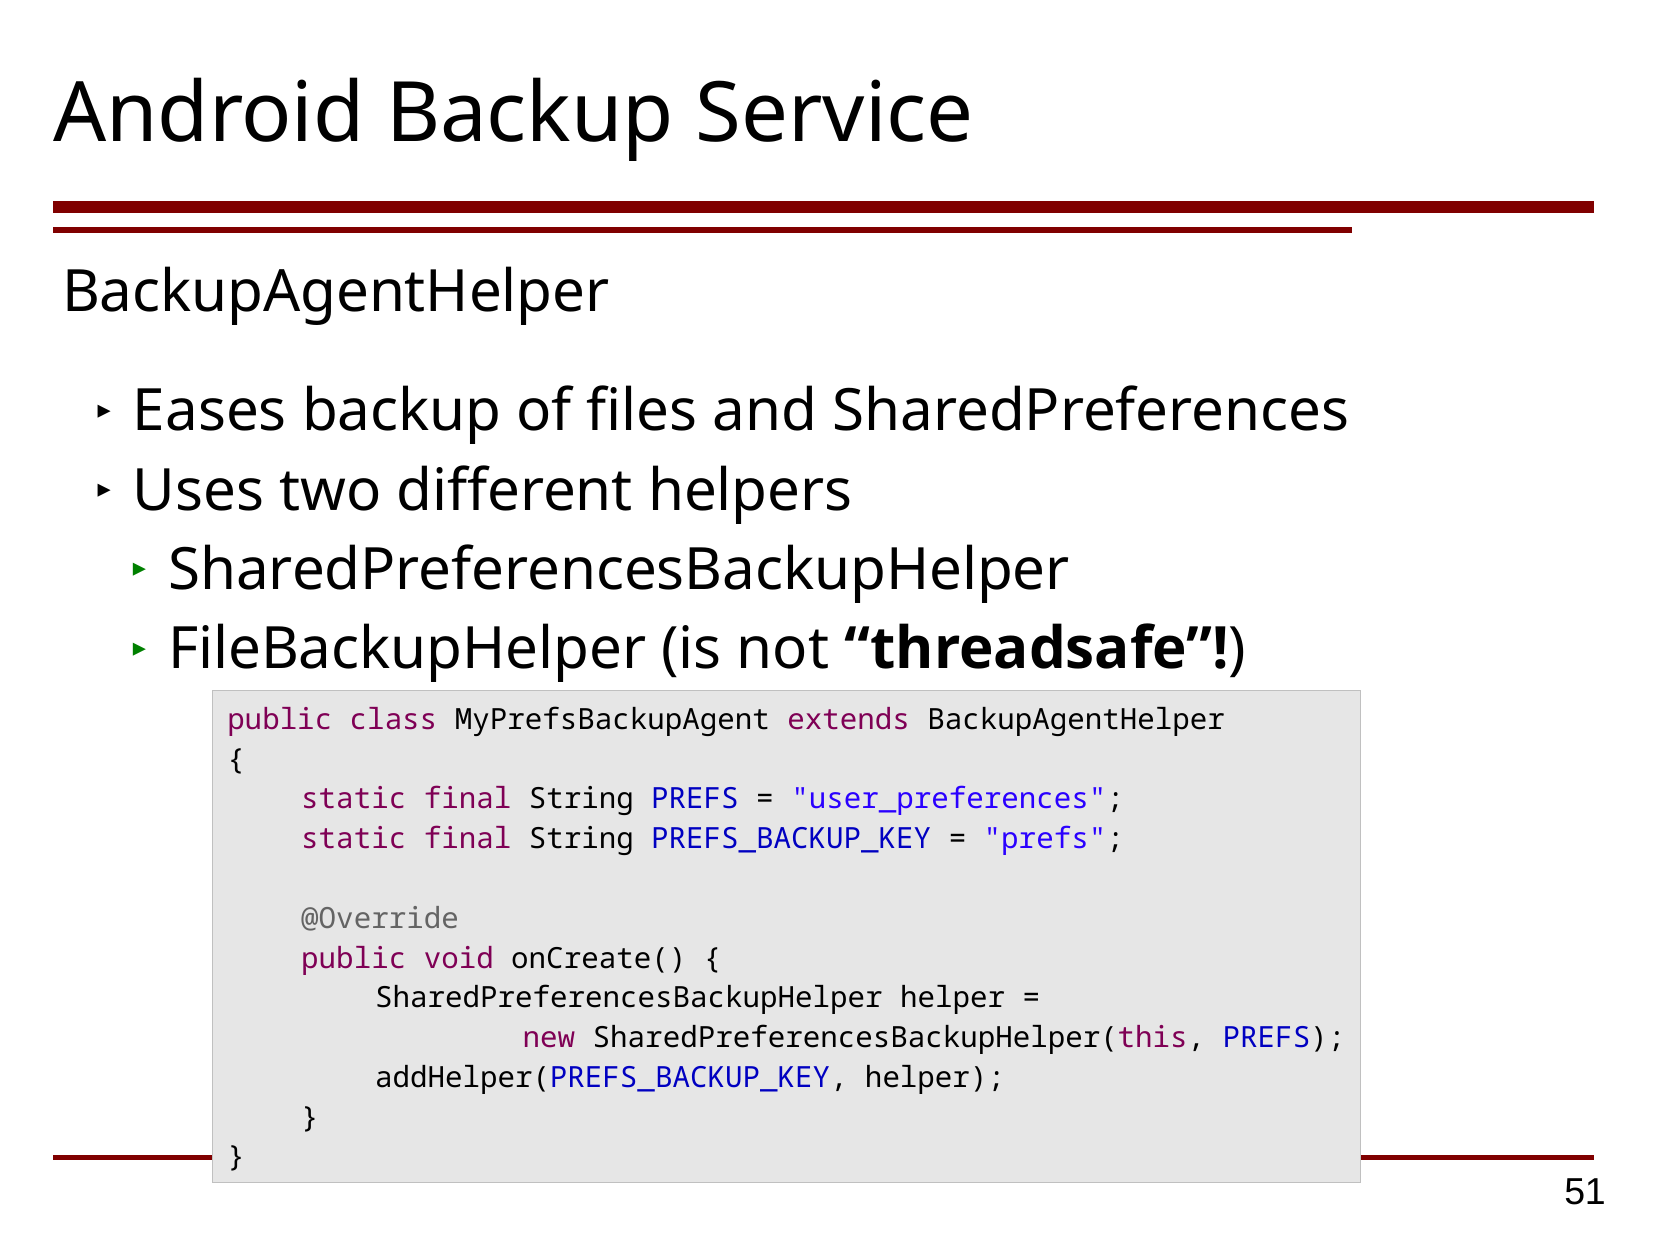

# Android Backup Service
BackupAgentHelper
Eases backup of files and SharedPreferences
Uses two different helpers
SharedPreferencesBackupHelper
FileBackupHelper (is not “threadsafe”!)
public class MyPrefsBackupAgent extends BackupAgentHelper
{
	static final String PREFS = "user_preferences";
	static final String PREFS_BACKUP_KEY = "prefs";
	@Override
	public void onCreate() {
		SharedPreferencesBackupHelper helper =
				new SharedPreferencesBackupHelper(this, PREFS);
		addHelper(PREFS_BACKUP_KEY, helper);
	}
}